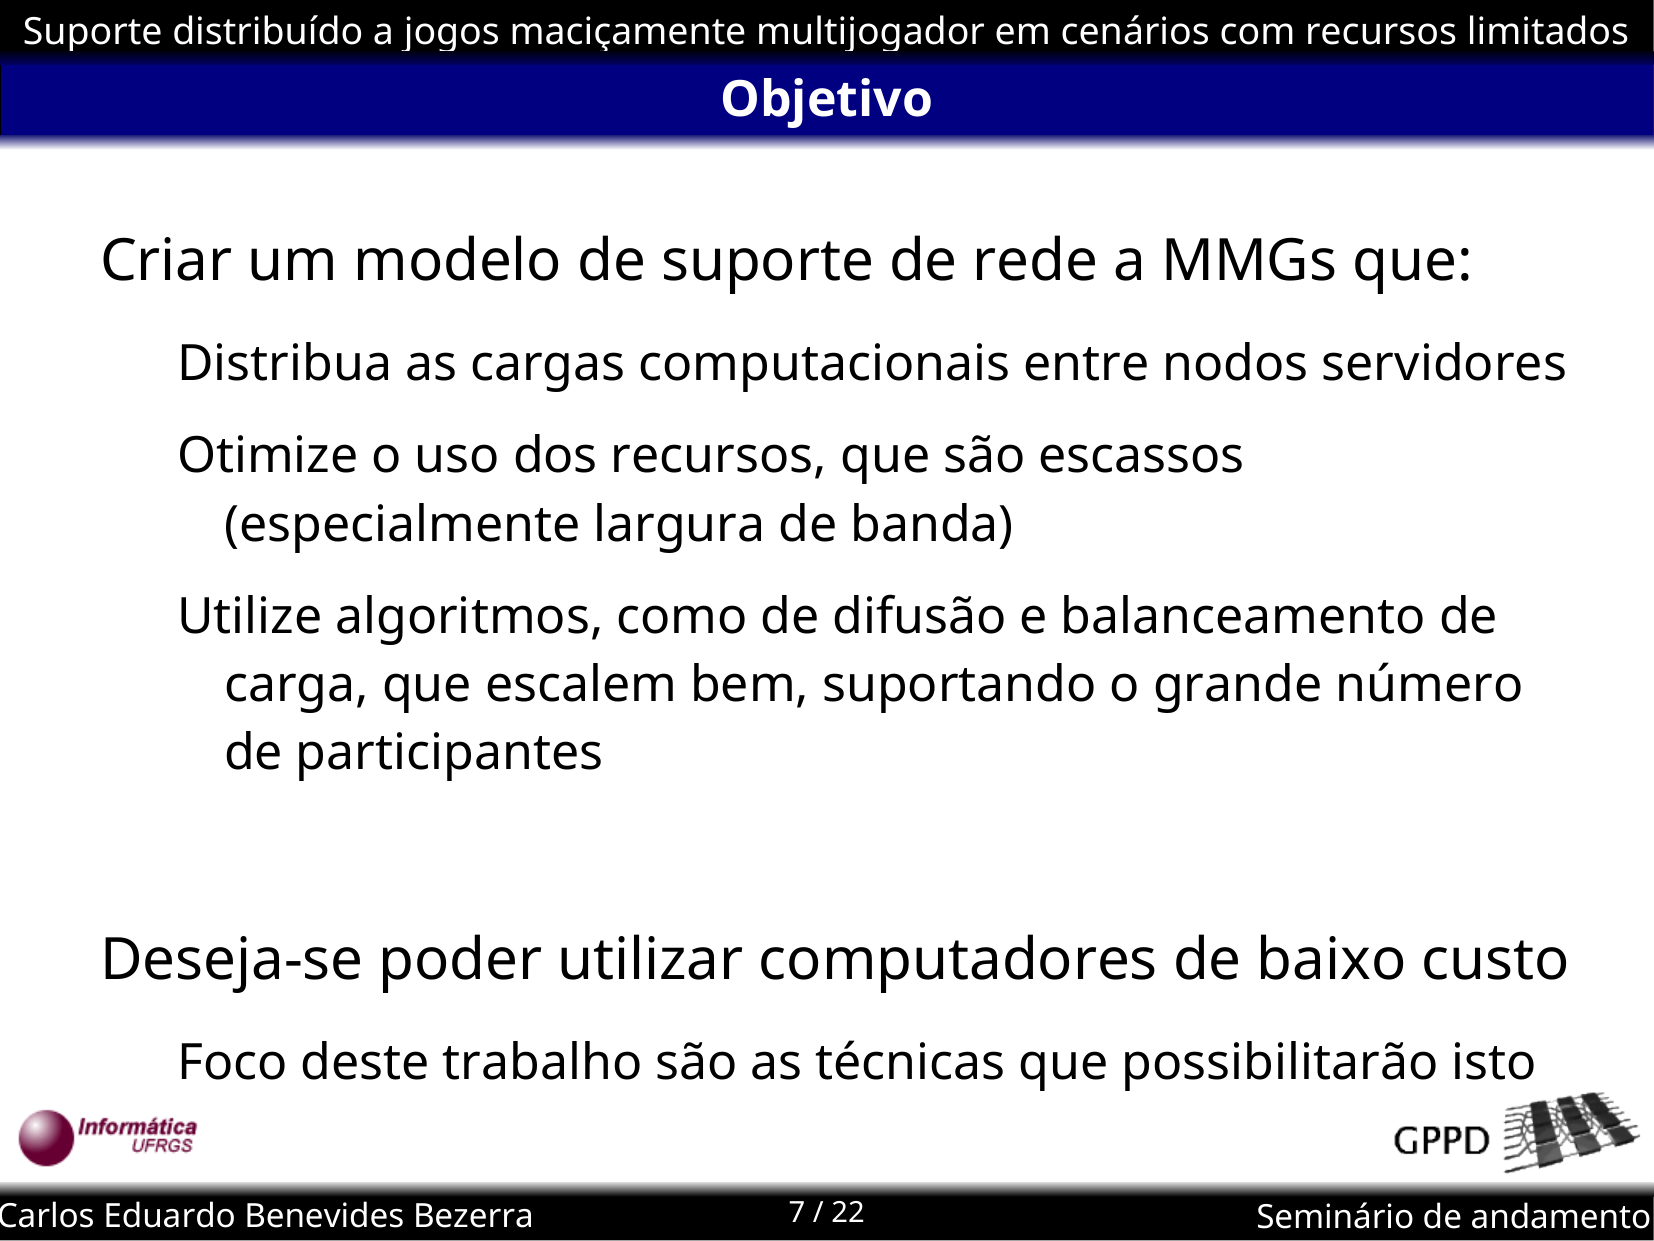

# Objetivo
Criar um modelo de suporte de rede a MMGs que:
Distribua as cargas computacionais entre nodos servidores
Otimize o uso dos recursos, que são escassos (especialmente largura de banda)
Utilize algoritmos, como de difusão e balanceamento de carga, que escalem bem, suportando o grande número de participantes
Deseja-se poder utilizar computadores de baixo custo
Foco deste trabalho são as técnicas que possibilitarão isto